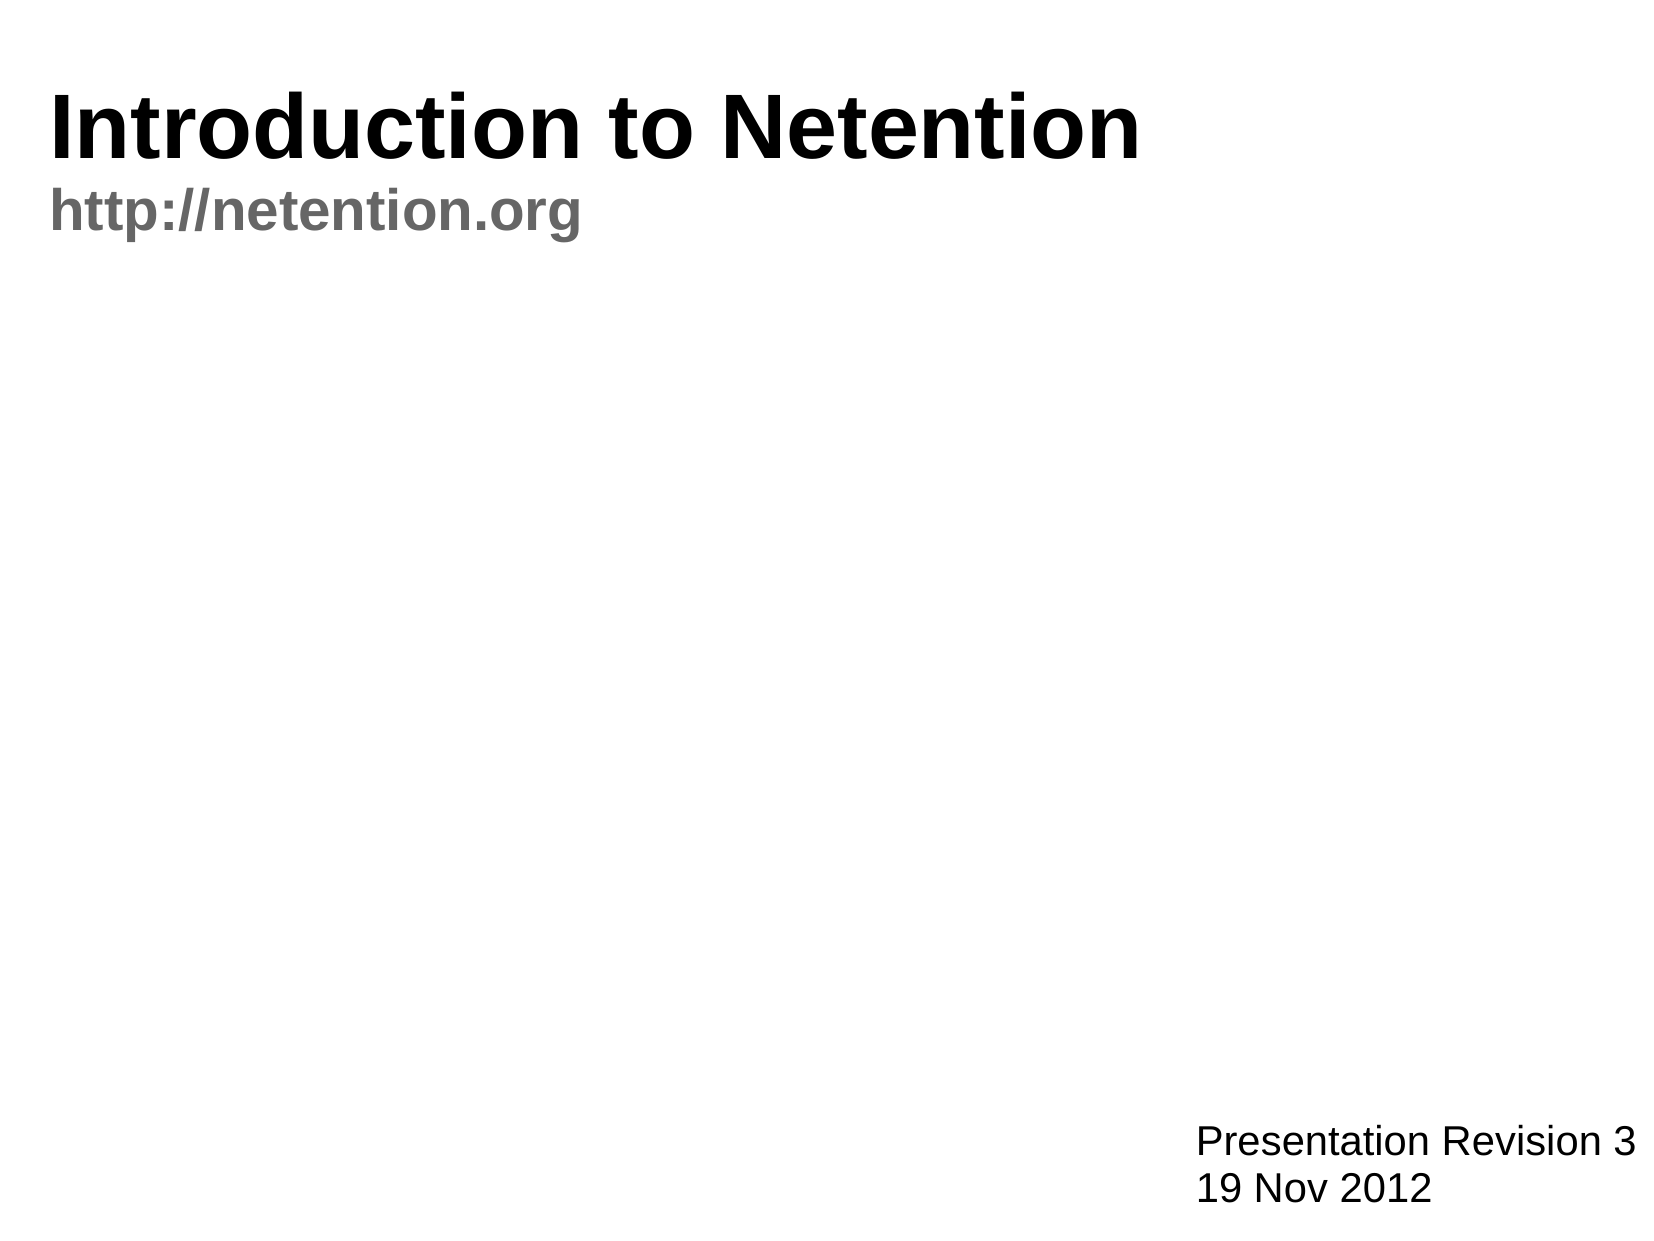

# Introduction to Netention http://netention.org
Presentation Revision 3
19 Nov 2012